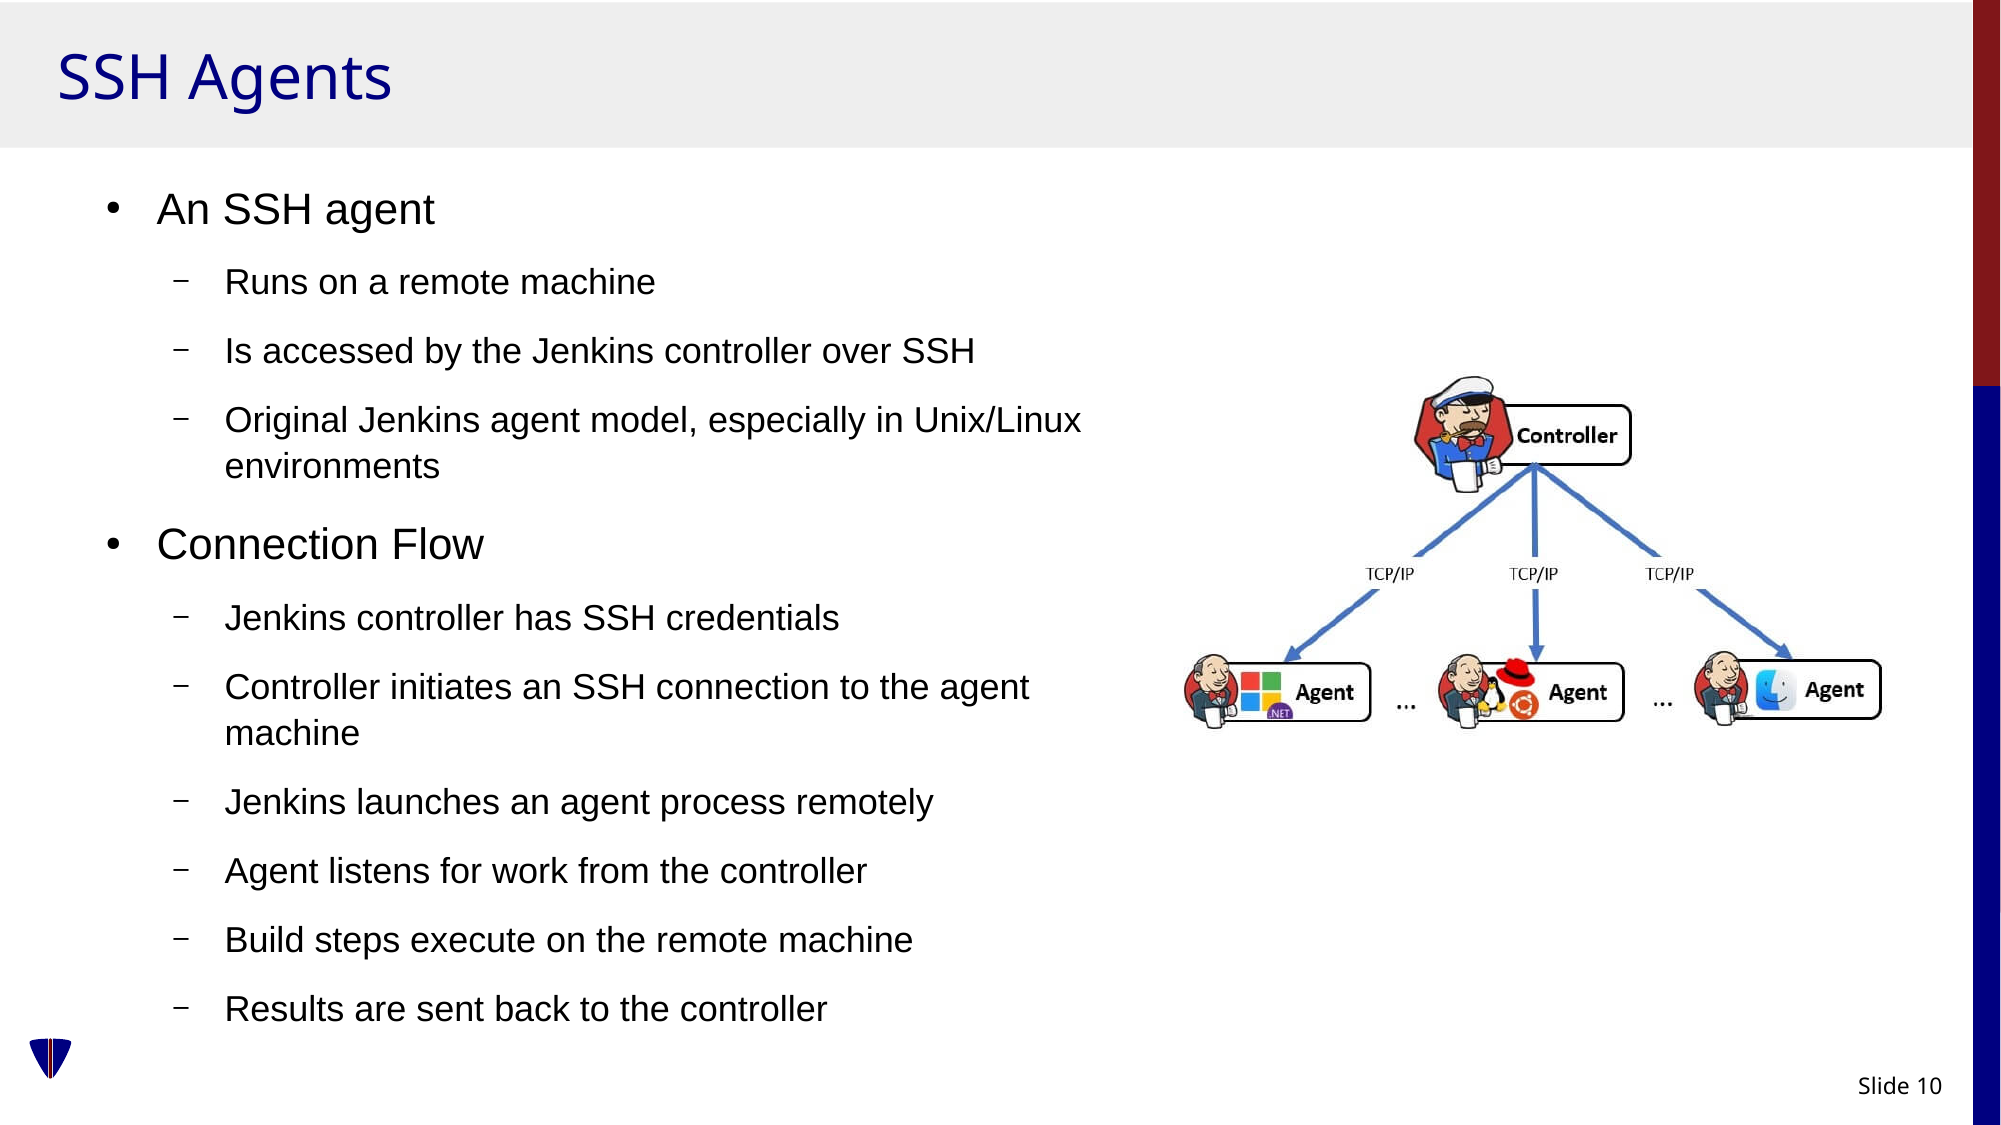

# SSH Agents
An SSH agent
Runs on a remote machine
Is accessed by the Jenkins controller over SSH
Original Jenkins agent model, especially in Unix/Linux environments
Connection Flow
Jenkins controller has SSH credentials
Controller initiates an SSH connection to the agent machine
Jenkins launches an agent process remotely
Agent listens for work from the controller
Build steps execute on the remote machine
Results are sent back to the controller